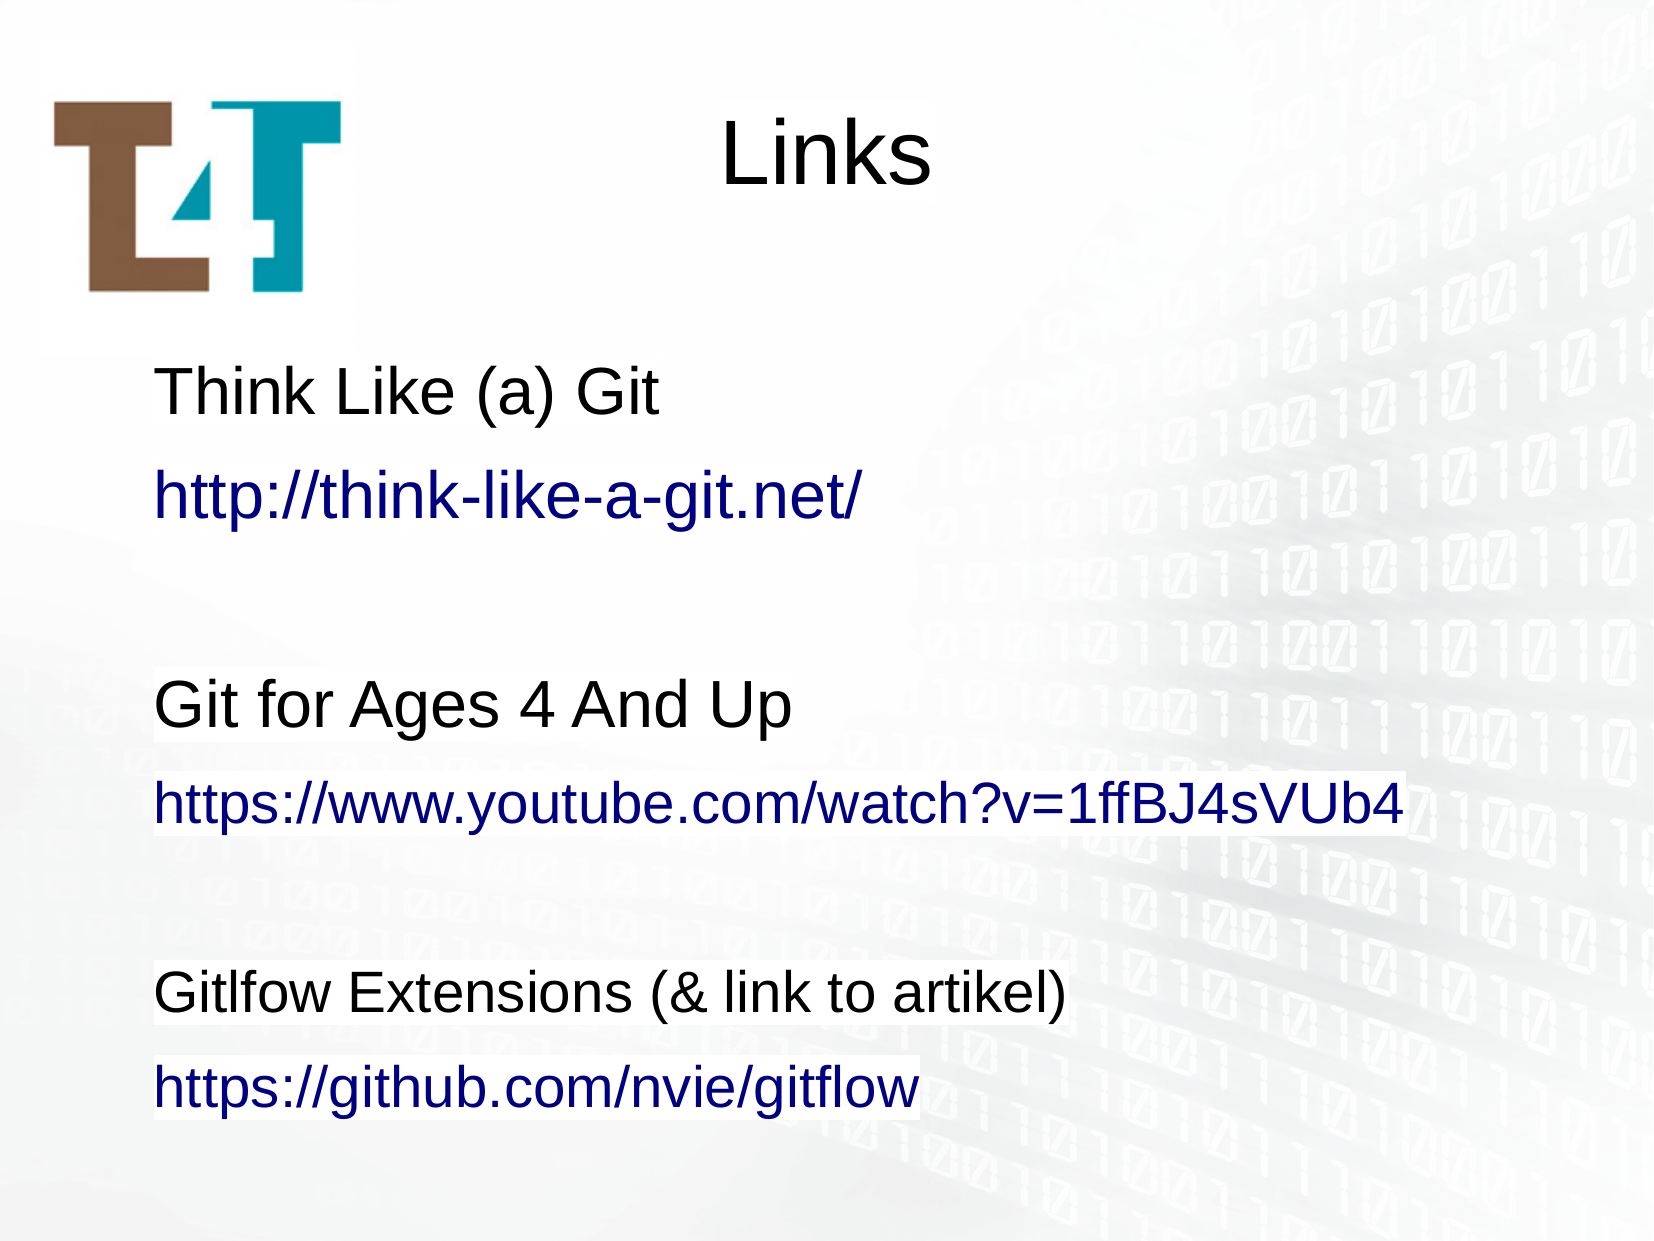

# Links
Think Like (a) Git
http://think-like-a-git.net/
Git for Ages 4 And Up
https://www.youtube.com/watch?v=1ffBJ4sVUb4
Gitlfow Extensions (& link to artikel)
https://github.com/nvie/gitflow